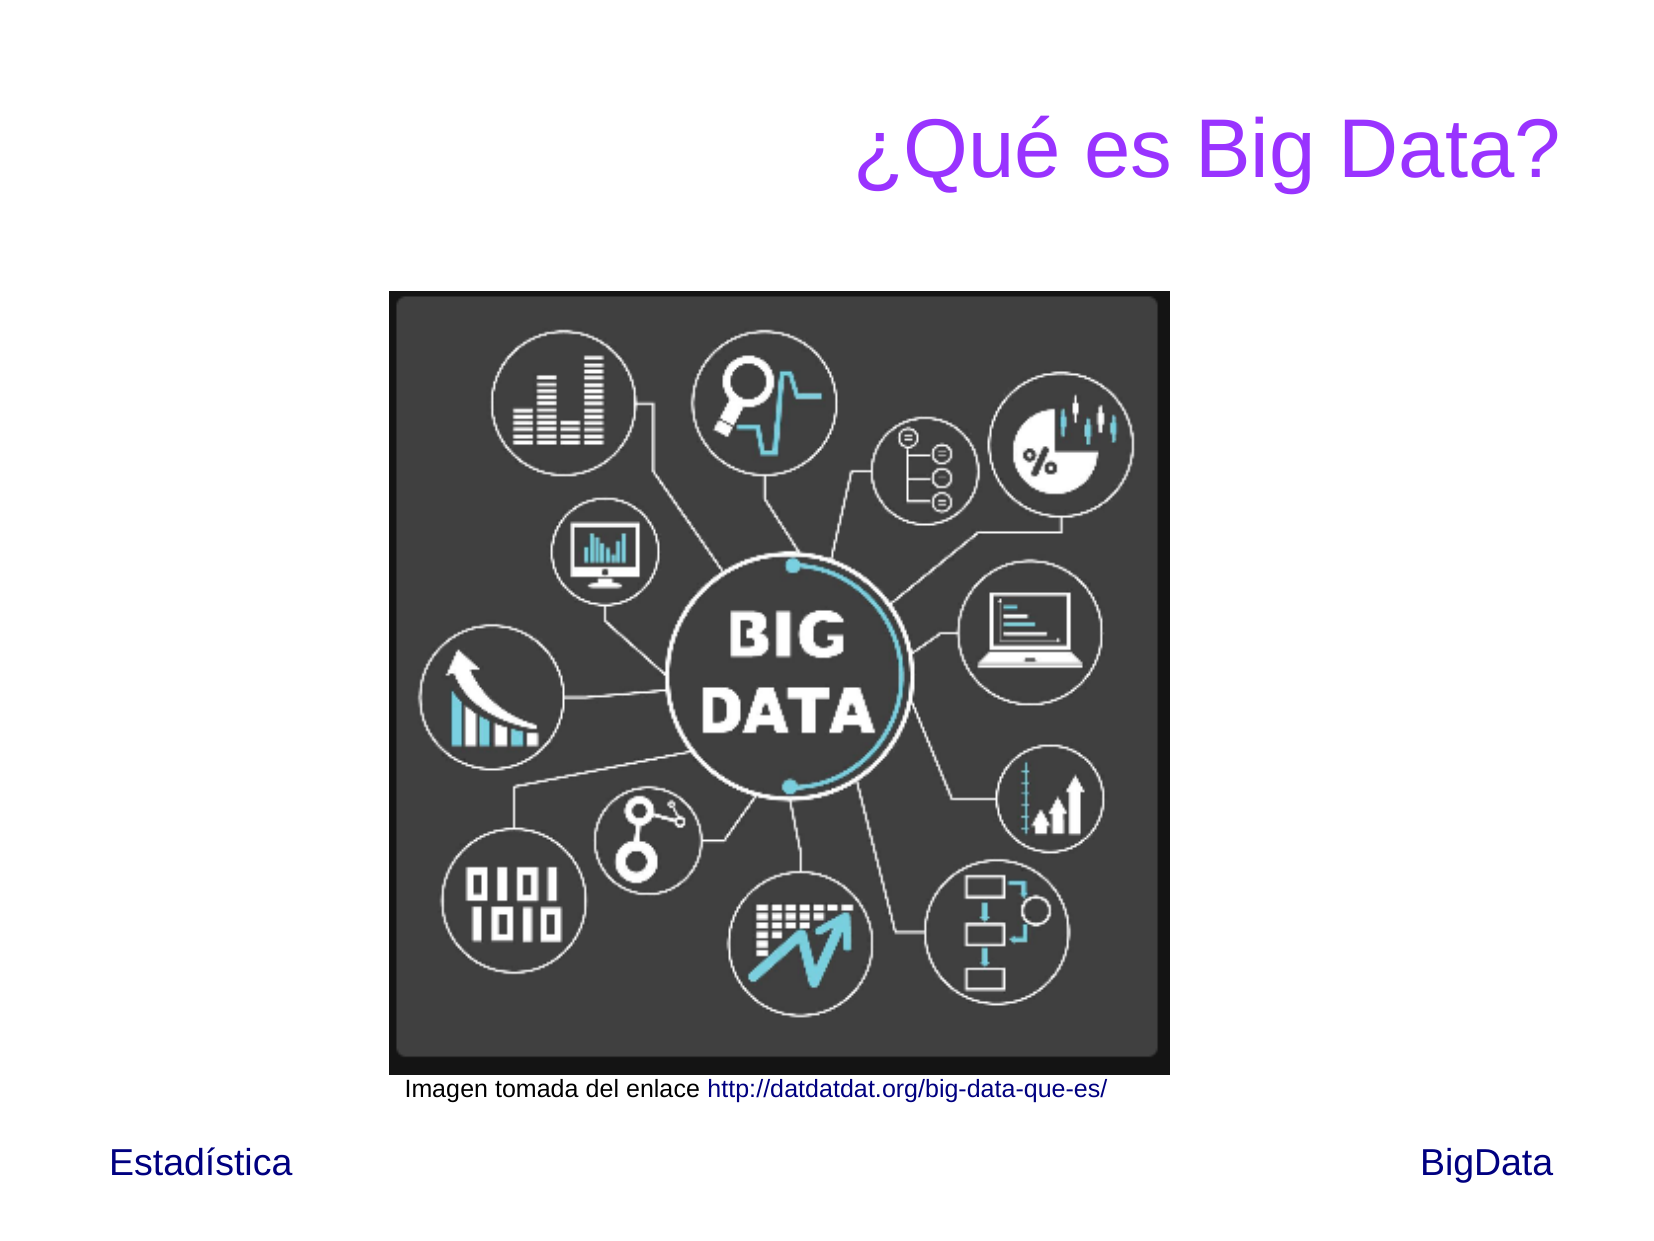

¿Qué es Big Data?
Imagen tomada del enlace http://datdatdat.org/big-data-que-es/
Estadística
BigData